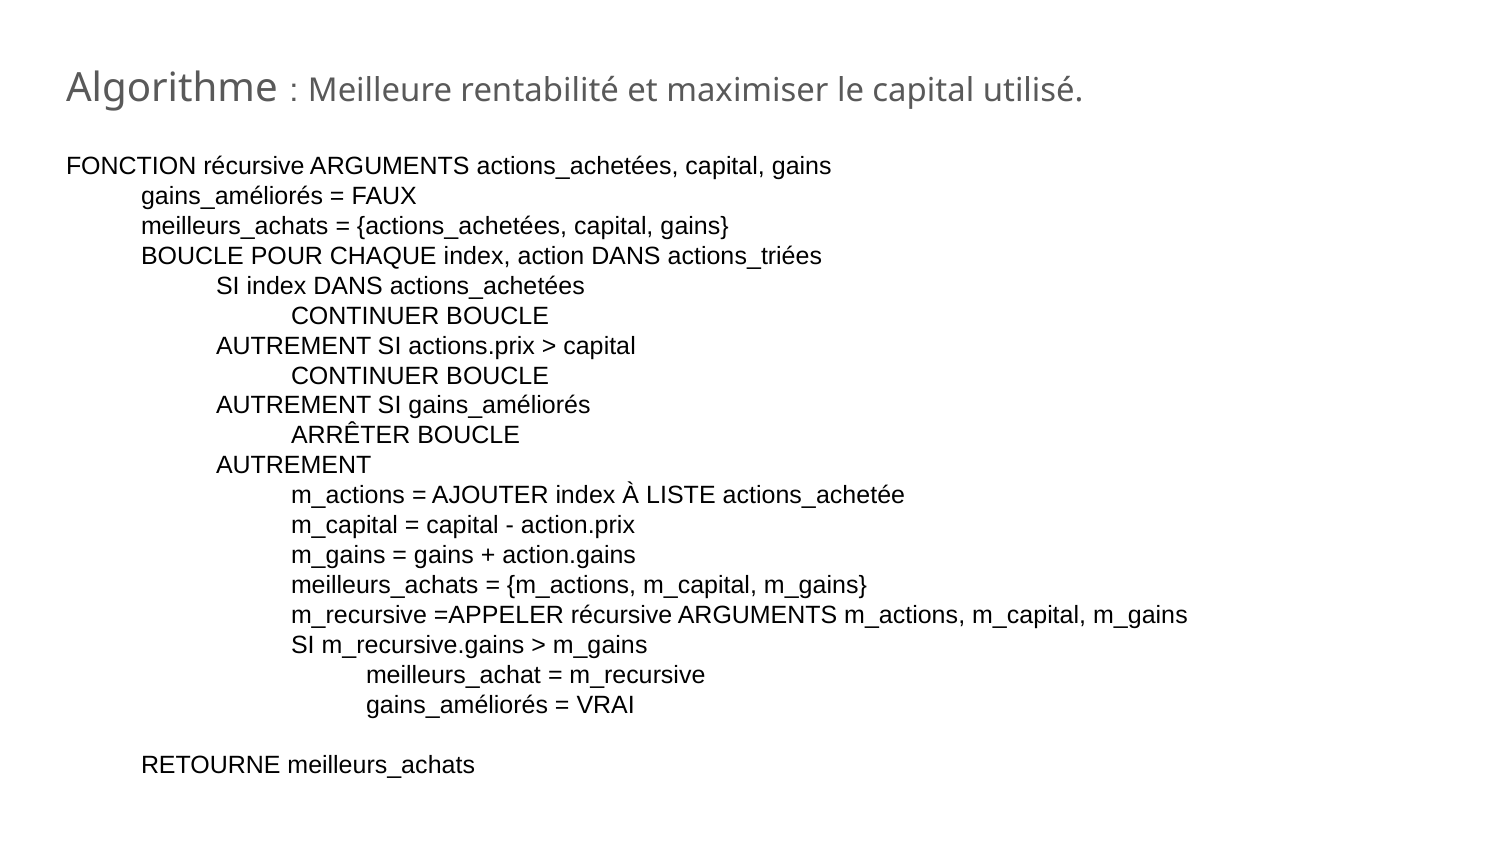

# Algorithme : Meilleure rentabilité et maximiser le capital utilisé.
FONCTION récursive ARGUMENTS actions_achetées, capital, gains
	gains_améliorés = FAUX
	meilleurs_achats = {actions_achetées, capital, gains}
	BOUCLE POUR CHAQUE index, action DANS actions_triées
		SI index DANS actions_achetées
			CONTINUER BOUCLE
		AUTREMENT SI actions.prix > capital
			CONTINUER BOUCLE
		AUTREMENT SI gains_améliorés
			ARRÊTER BOUCLE
		AUTREMENT
			m_actions = AJOUTER index À LISTE actions_achetée
			m_capital = capital - action.prix
			m_gains = gains + action.gains
			meilleurs_achats = {m_actions, m_capital, m_gains}
			m_recursive =APPELER récursive ARGUMENTS m_actions, m_capital, m_gains
			SI m_recursive.gains > m_gains
				meilleurs_achat = m_recursive
				gains_améliorés = VRAI
	RETOURNE meilleurs_achats